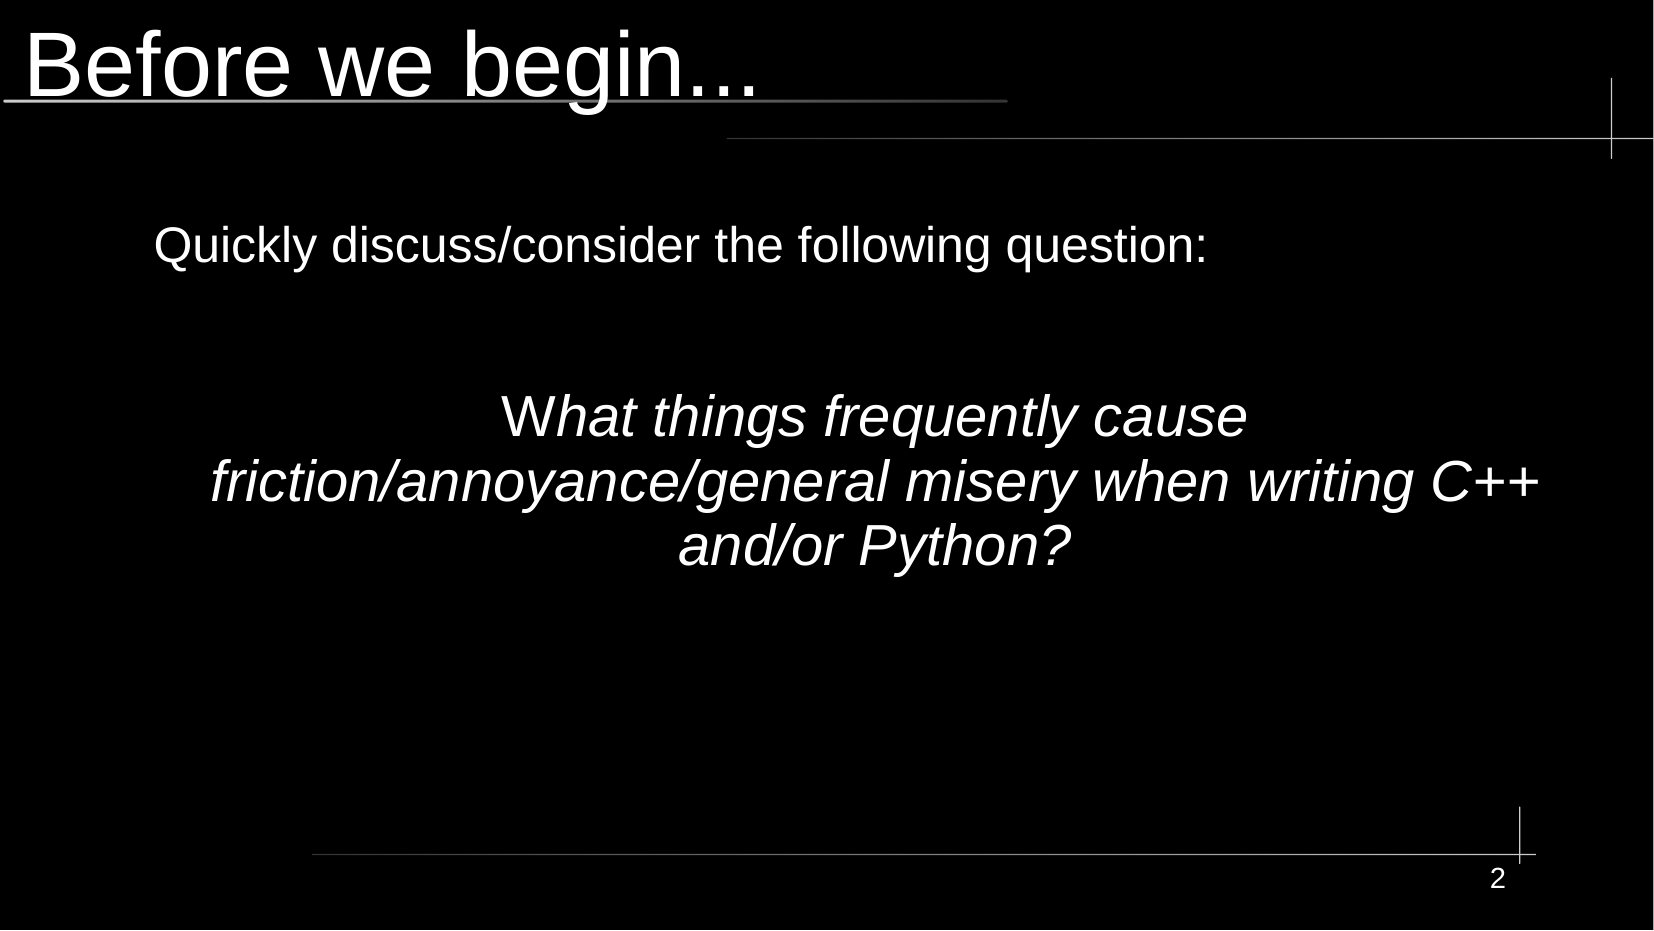

# Before we begin...
Quickly discuss/consider the following question:
What things frequently cause friction/annoyance/general misery when writing C++ and/or Python?
2